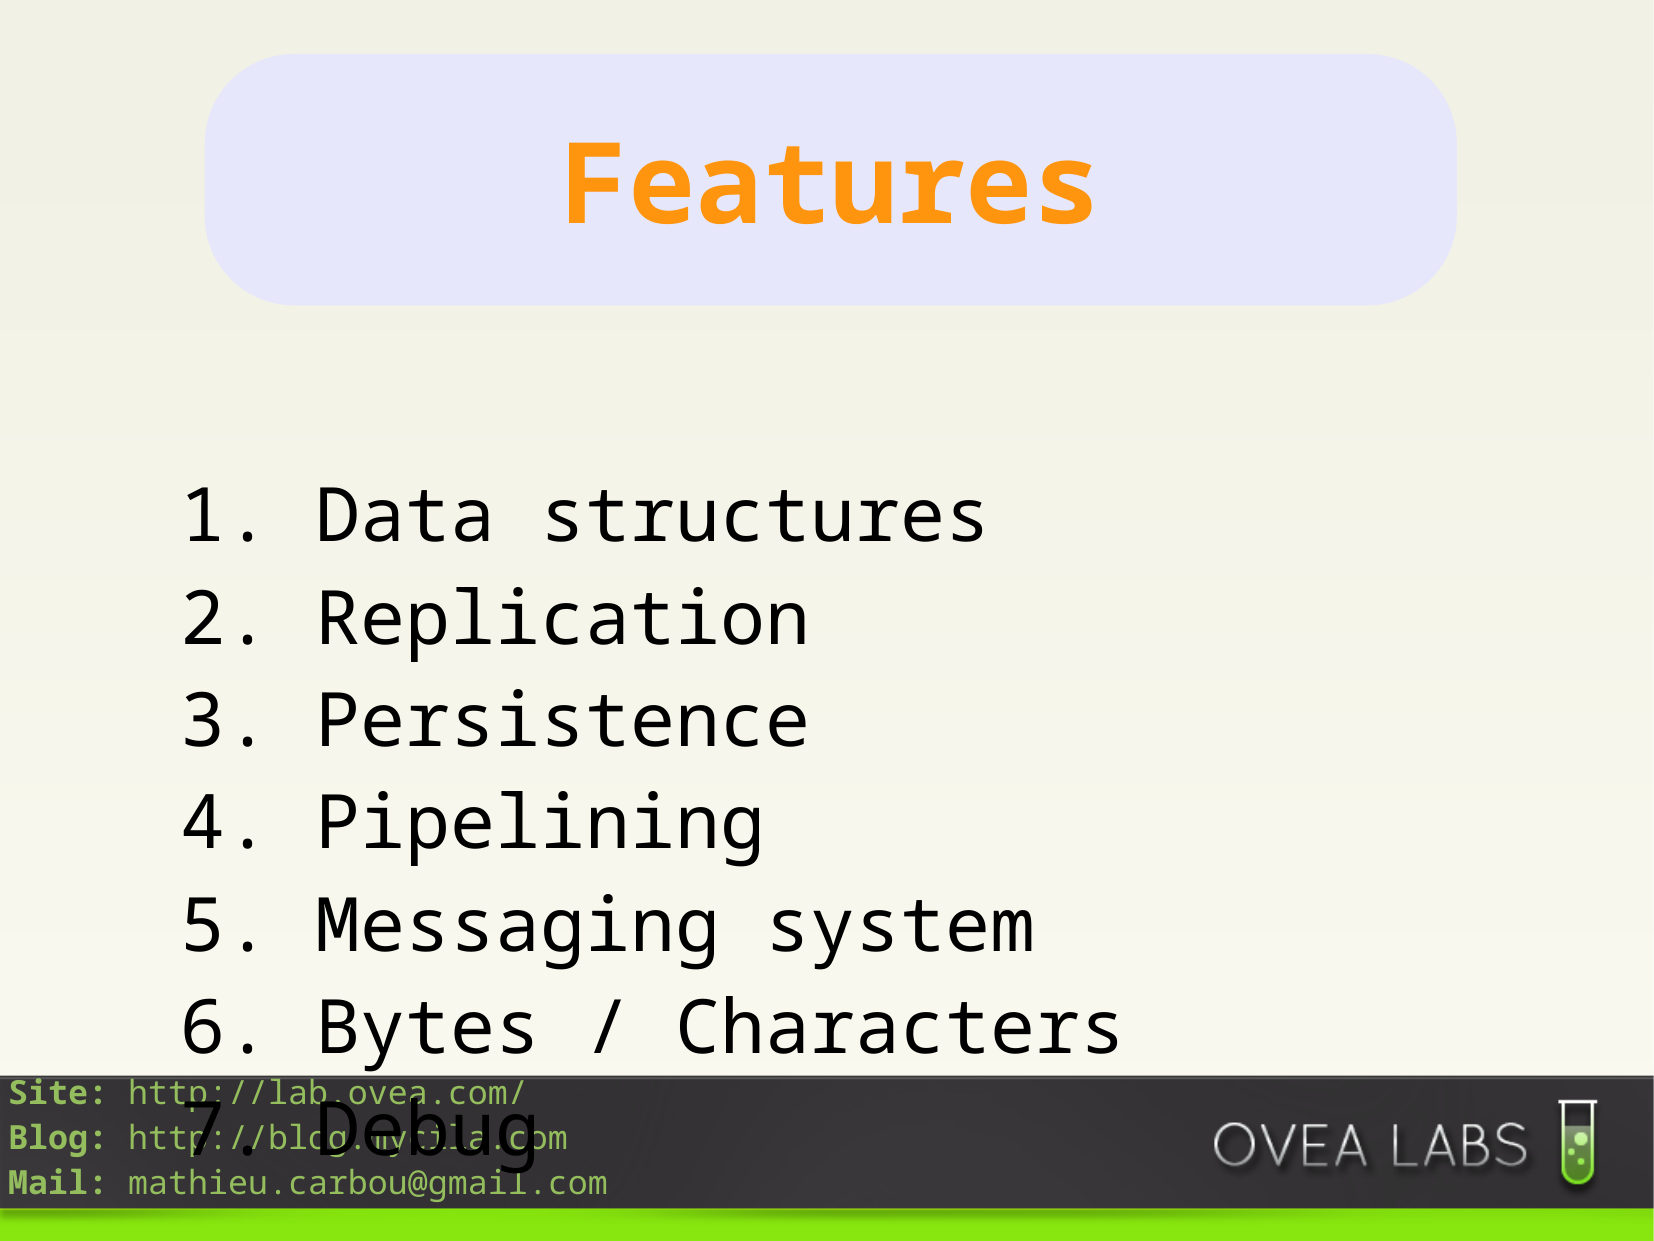

Features
 Data structures
 Replication
 Persistence
 Pipelining
 Messaging system
 Bytes / Characters
 Debug